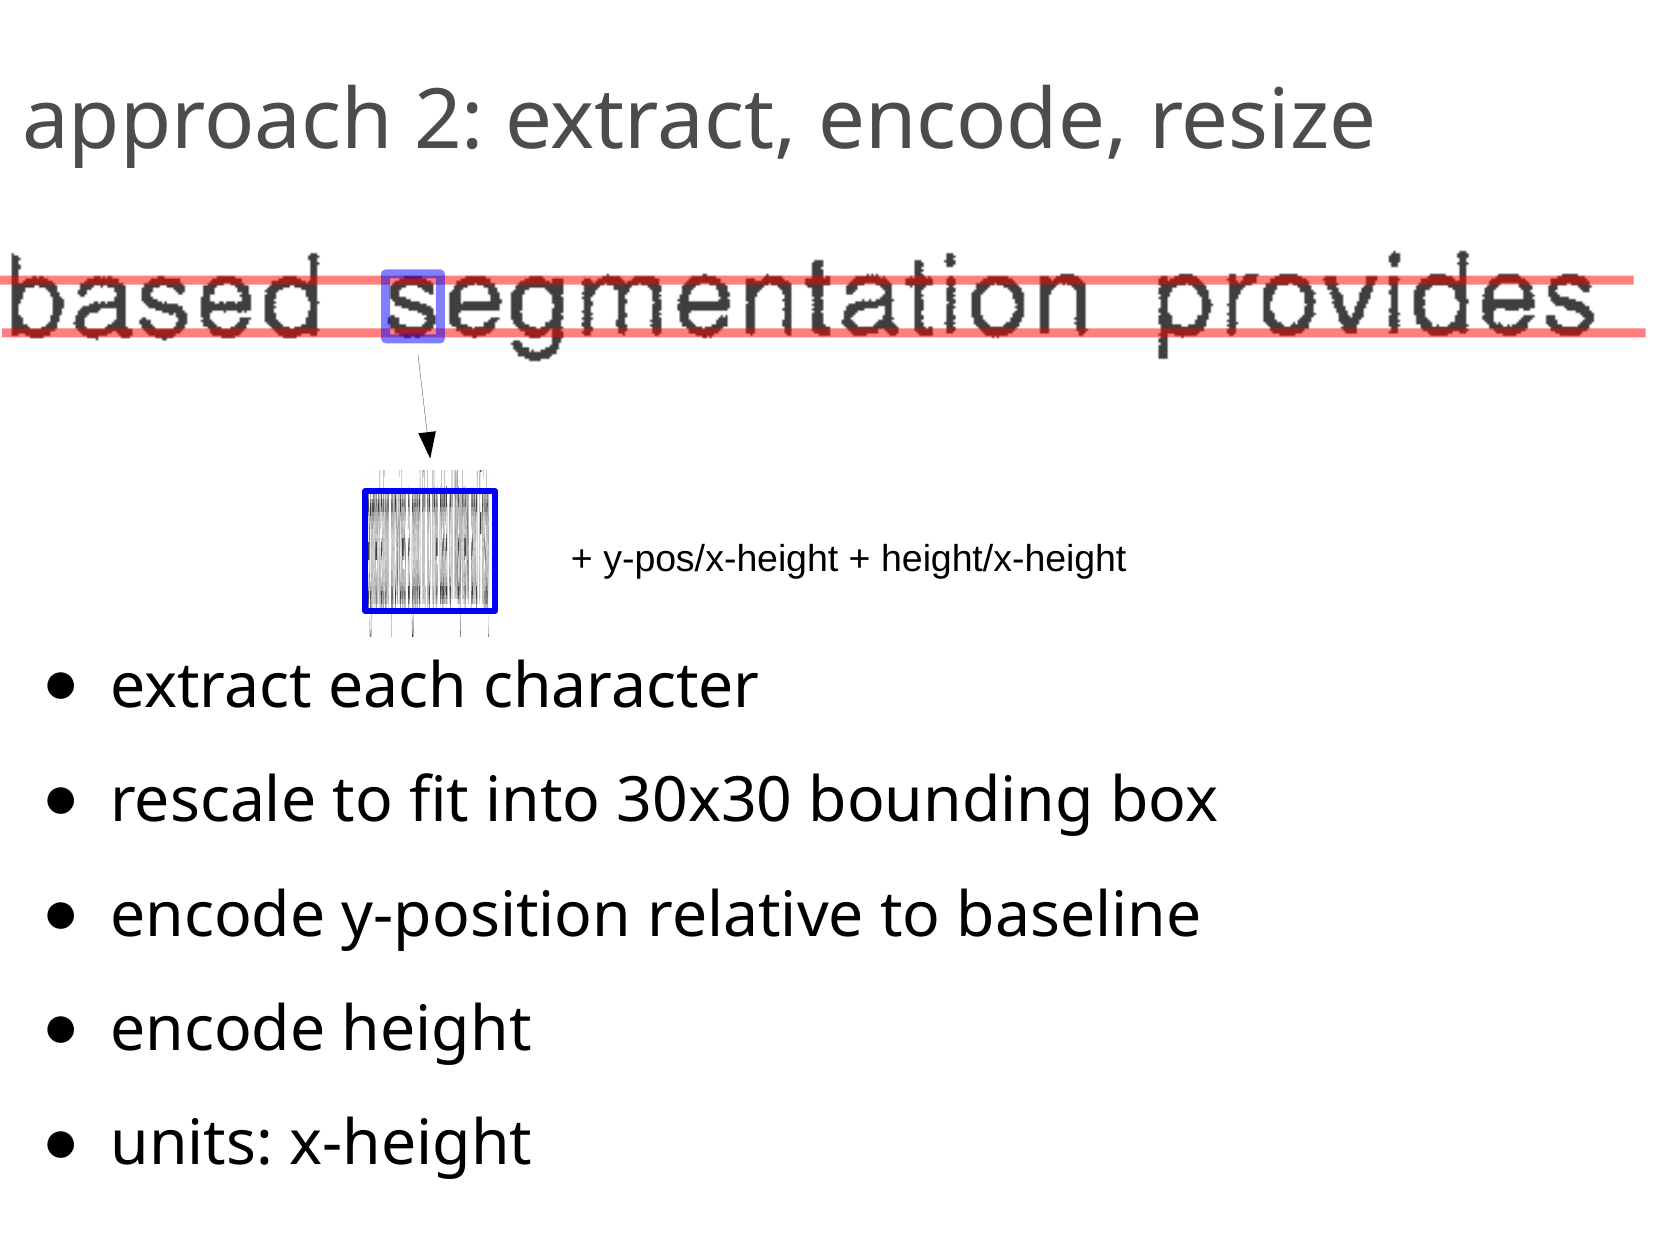

# approach 2: extract, encode, resize
+ y-pos/x-height + height/x-height
extract each character
rescale to fit into 30x30 bounding box
encode y-position relative to baseline
encode height
units: x-height